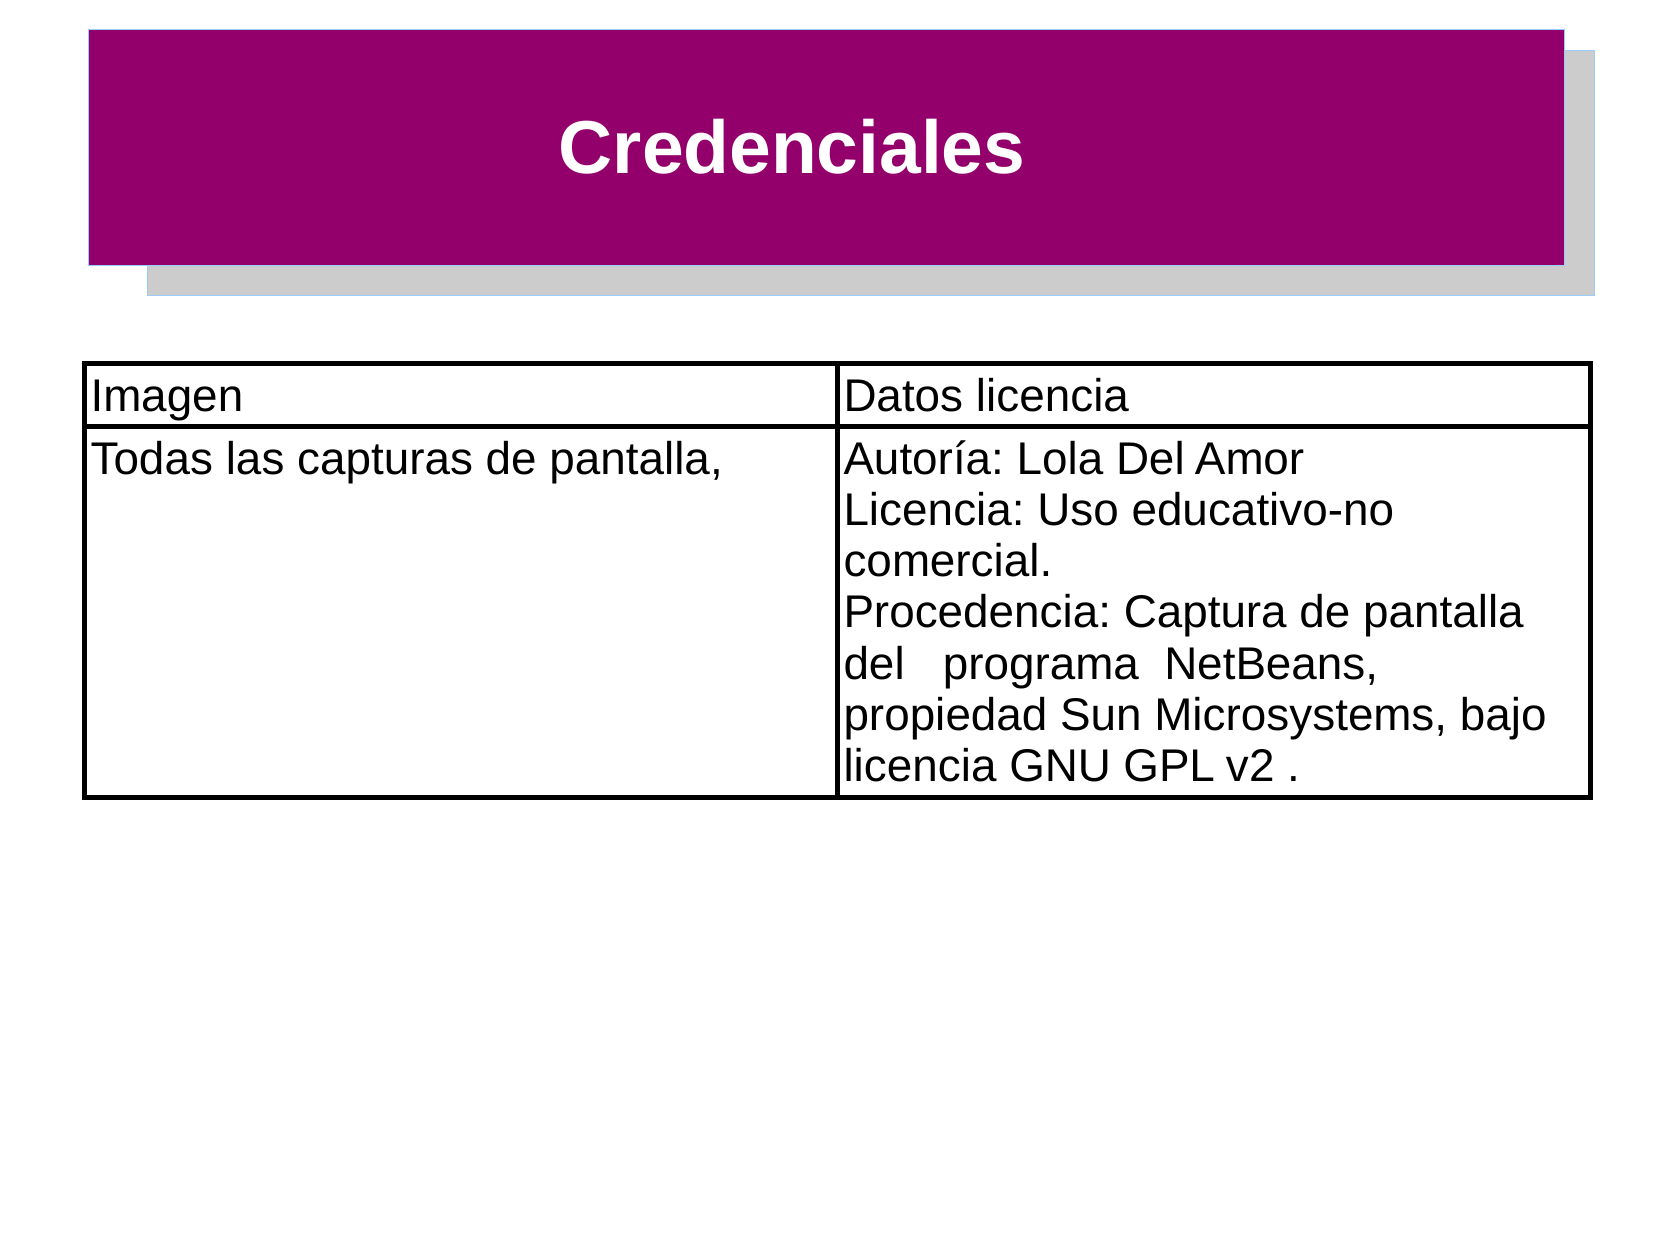

Credenciales
| Imagen | Datos licencia |
| --- | --- |
| Todas las capturas de pantalla, | Autoría: Lola Del Amor Licencia: Uso educativo-no comercial. Procedencia: Captura de pantalla del programa NetBeans, propiedad Sun Microsystems, bajo licencia GNU GPL v2 . |